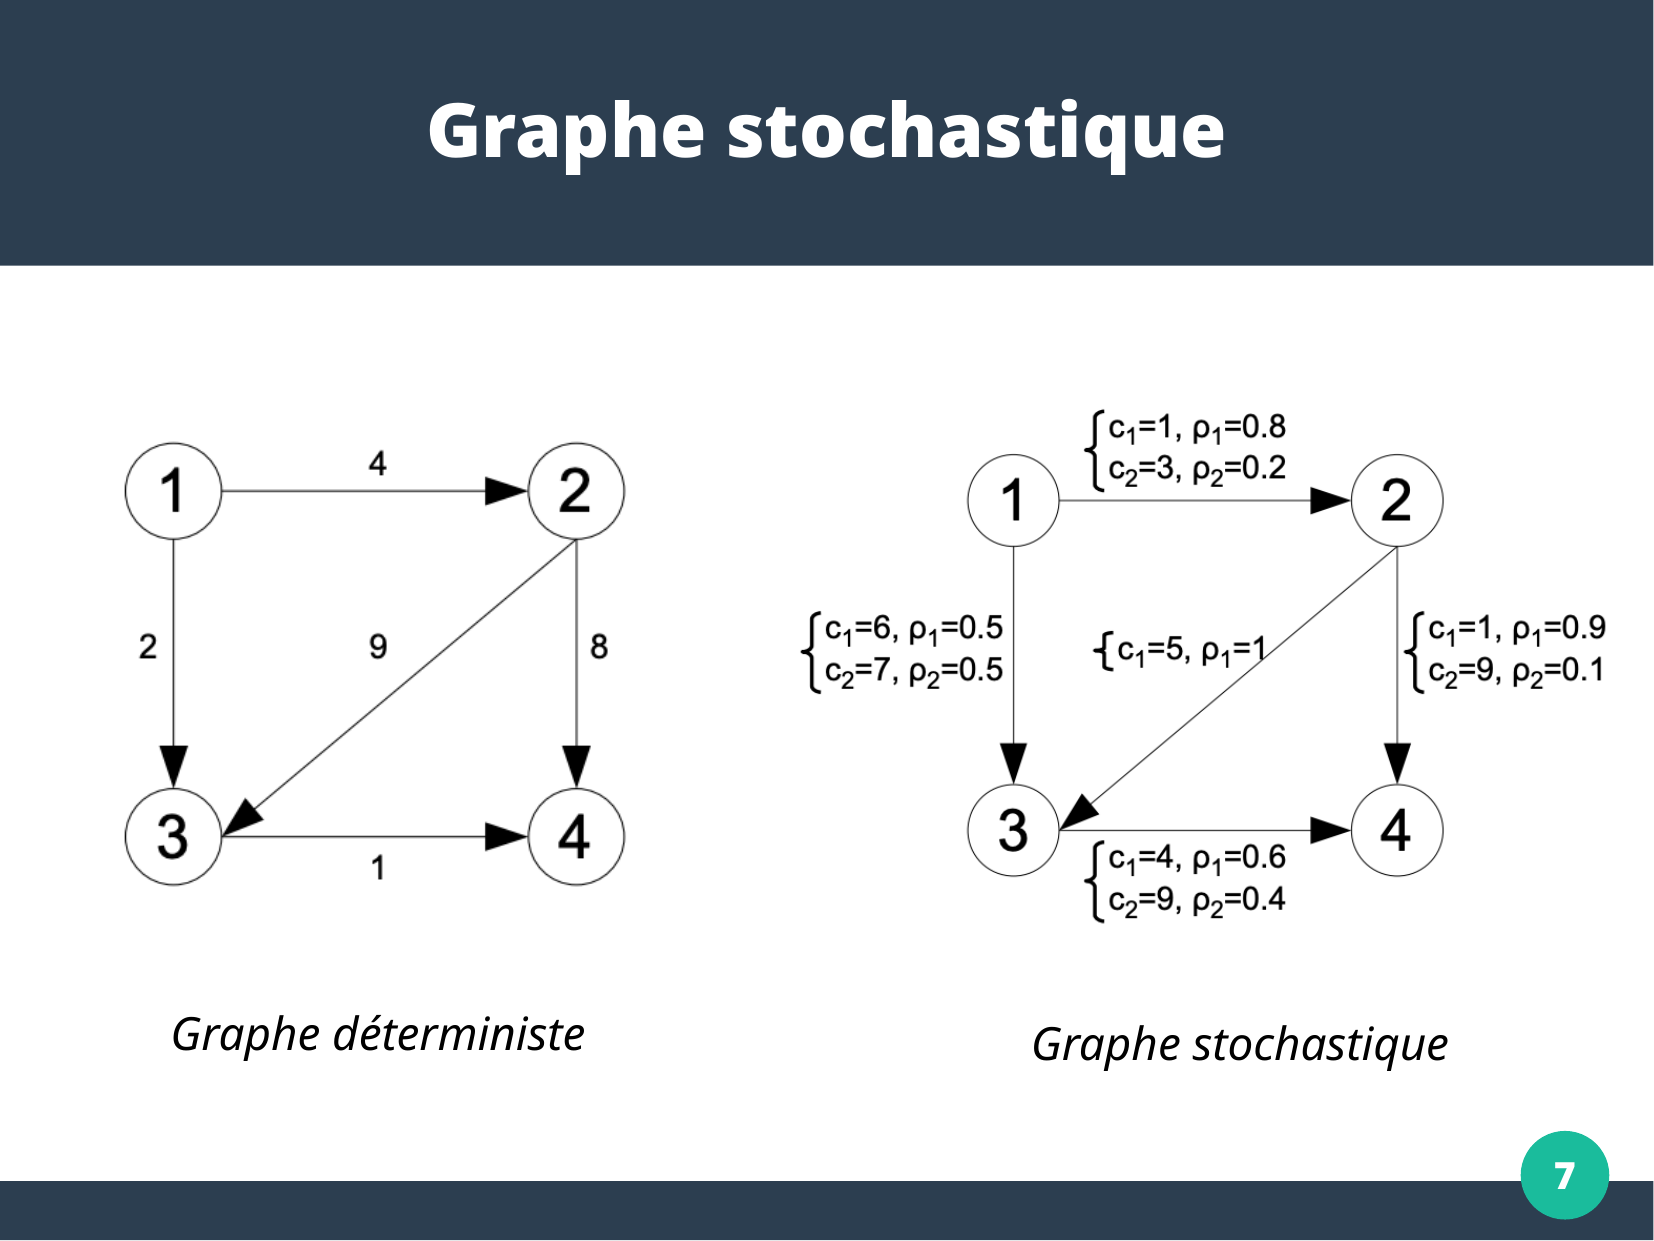

# Graphe stochastique
Graphe déterministe
Graphe stochastique
7